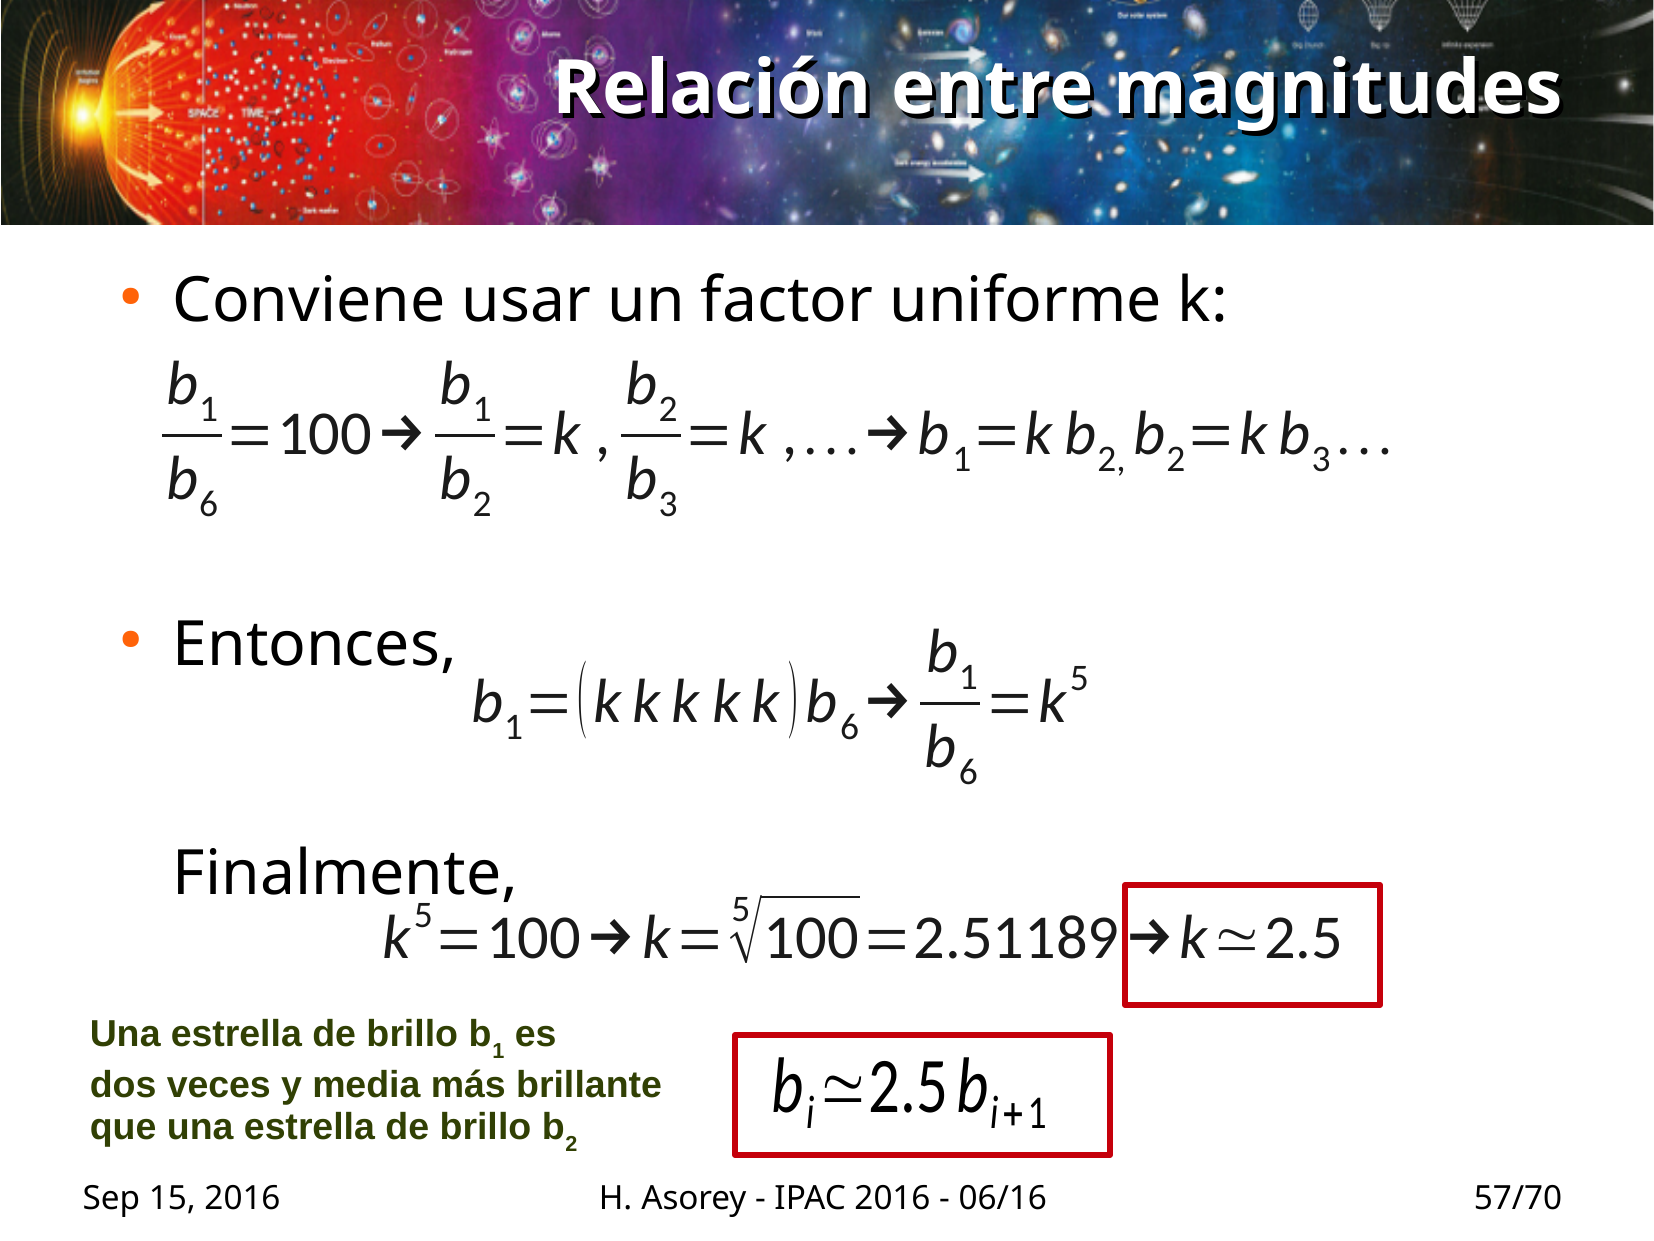

# Relación entre magnitudes
Conviene usar un factor uniforme k:
Entonces,
Finalmente,
Una estrella de brillo b1 es
dos veces y media más brillante
que una estrella de brillo b2
Sep 15, 2016
H. Asorey - IPAC 2016 - 06/16
57